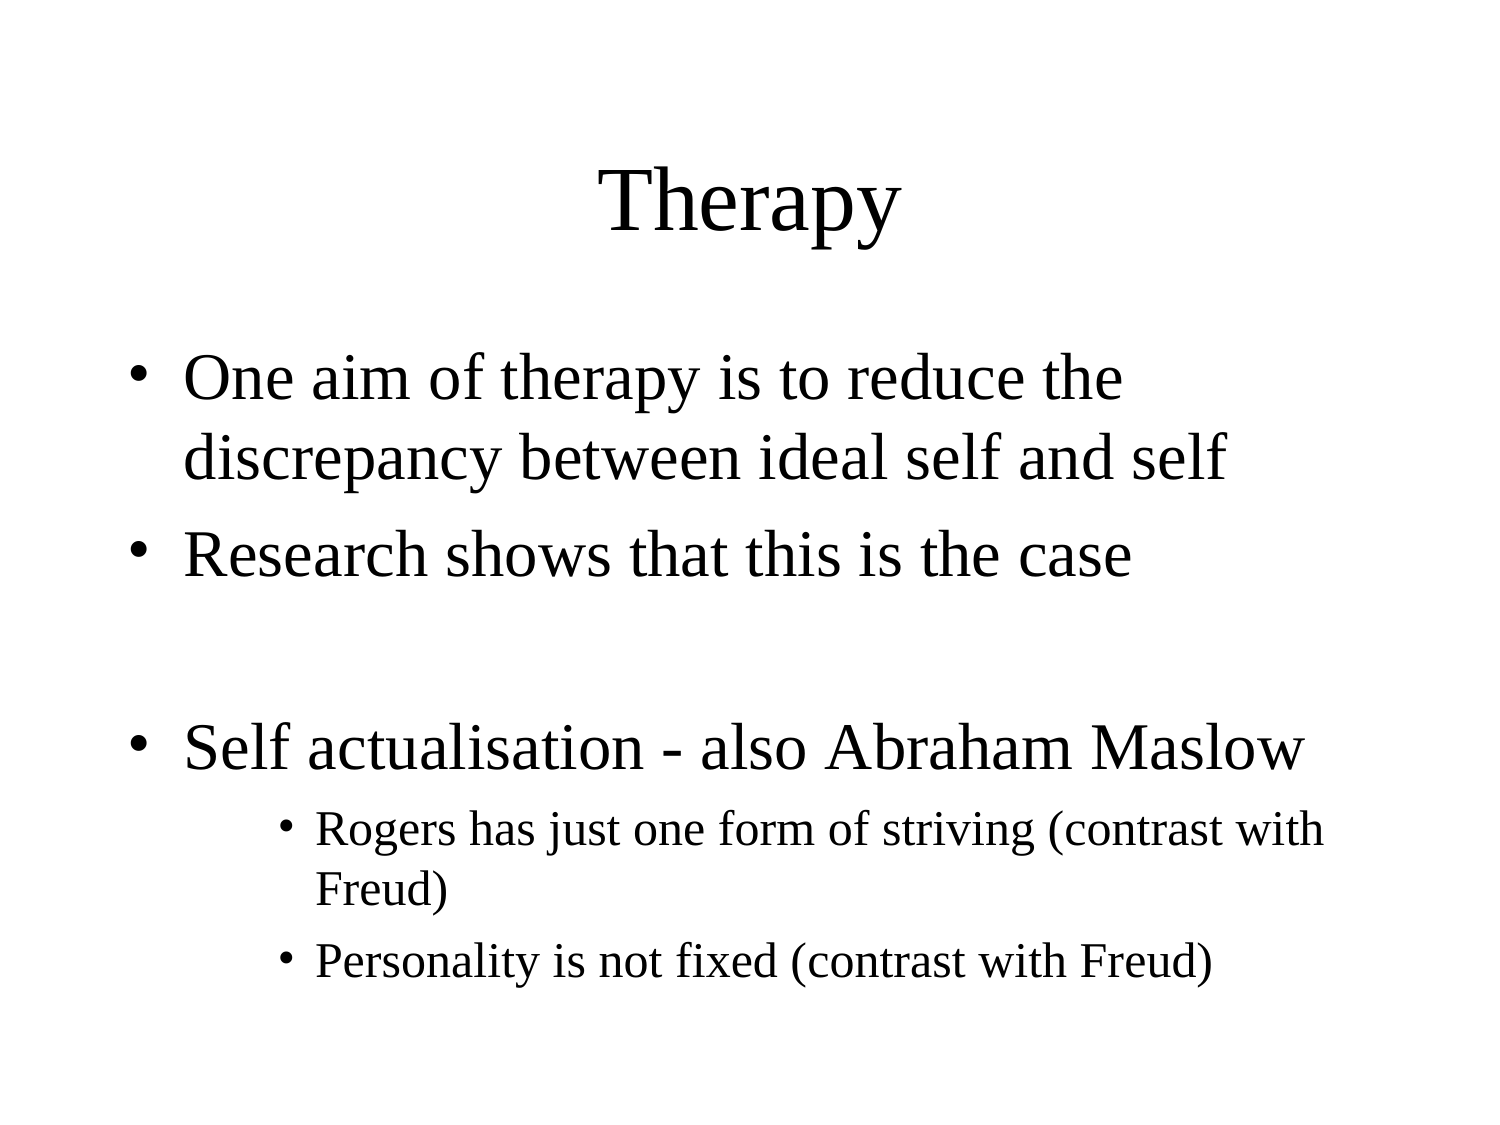

# Therapy
One aim of therapy is to reduce the discrepancy between ideal self and self
Research shows that this is the case
Self actualisation - also Abraham Maslow
Rogers has just one form of striving (contrast with Freud)
Personality is not fixed (contrast with Freud)